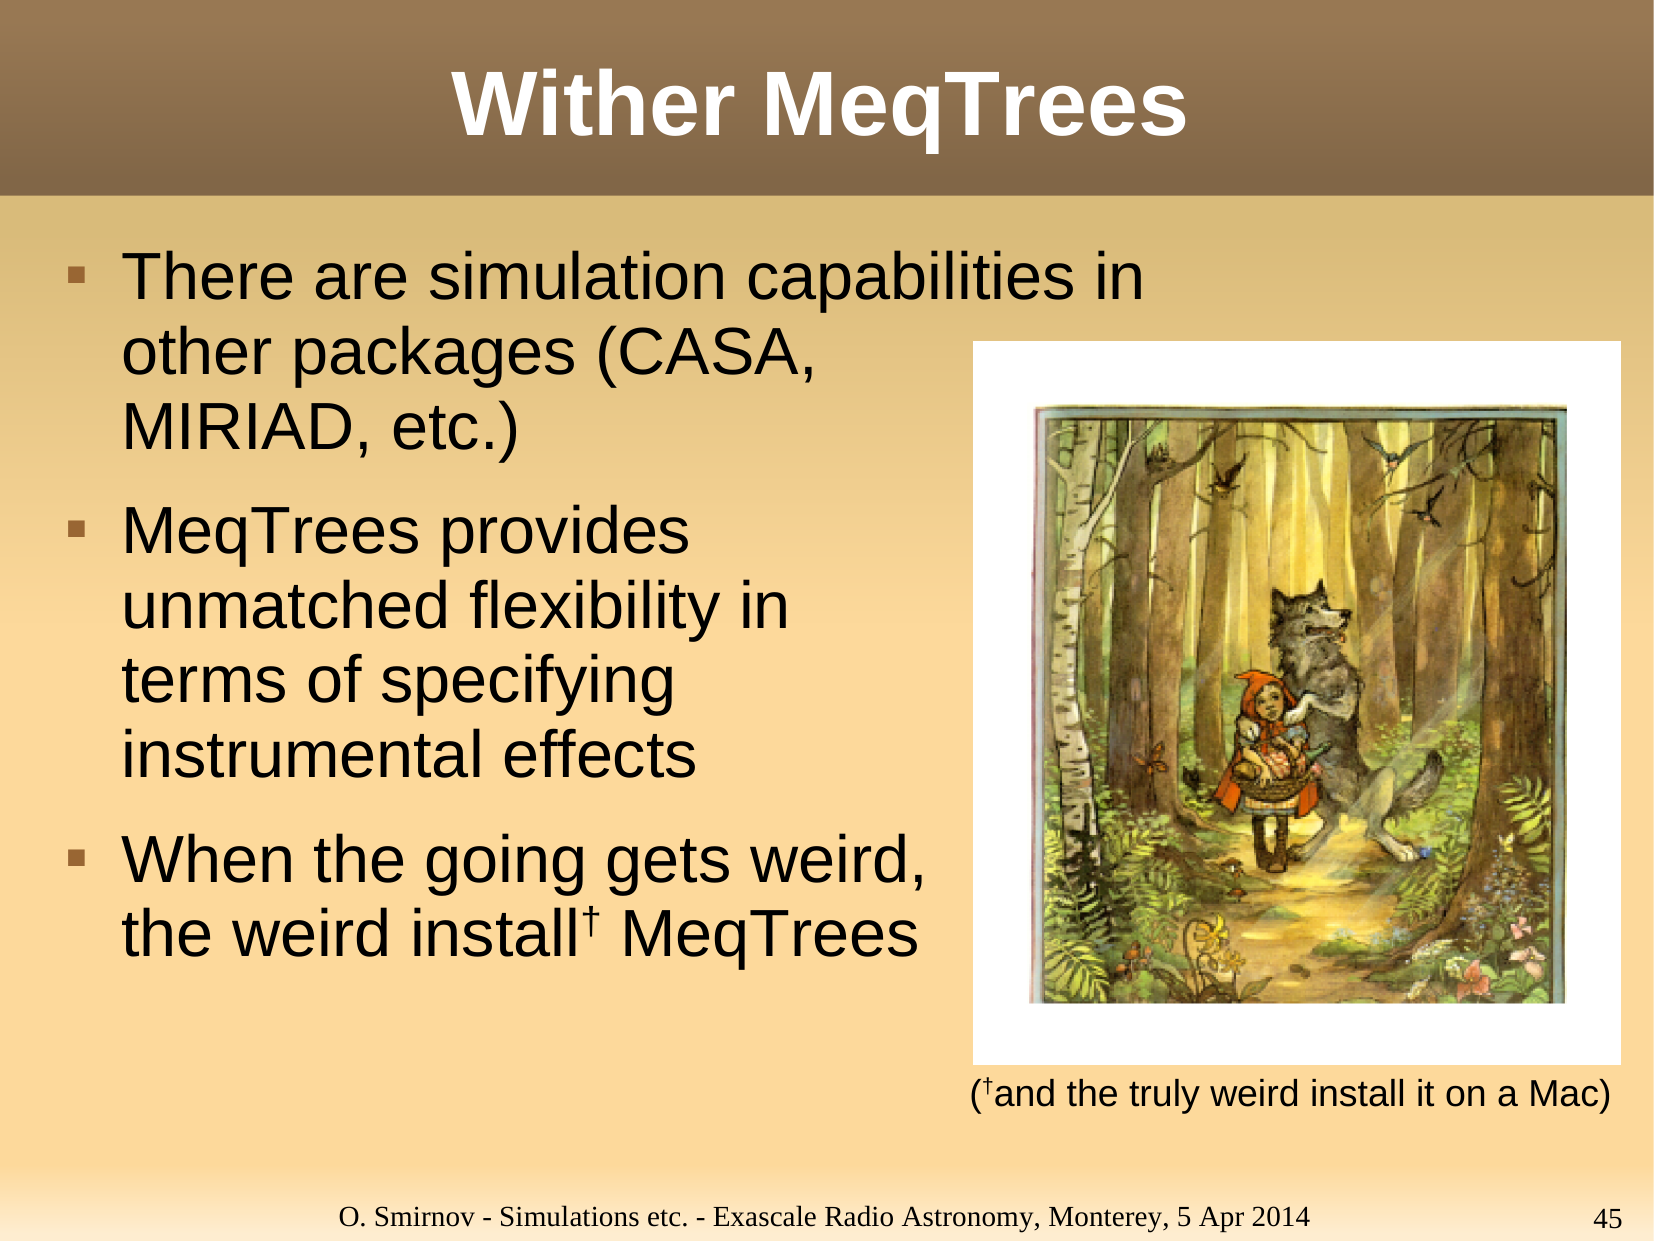

# Wither MeqTrees
There are simulation capabilities in
other packages (CASA,
MIRIAD, etc.)
MeqTrees provides
unmatched flexibility in
terms of specifying
instrumental effects
When the going gets weird,
the weird install† MeqTrees
(†and the truly weird install it on a Mac)
O. Smirnov - Simulations etc. - Exascale Radio Astronomy, Monterey, 5 Apr 2014
45